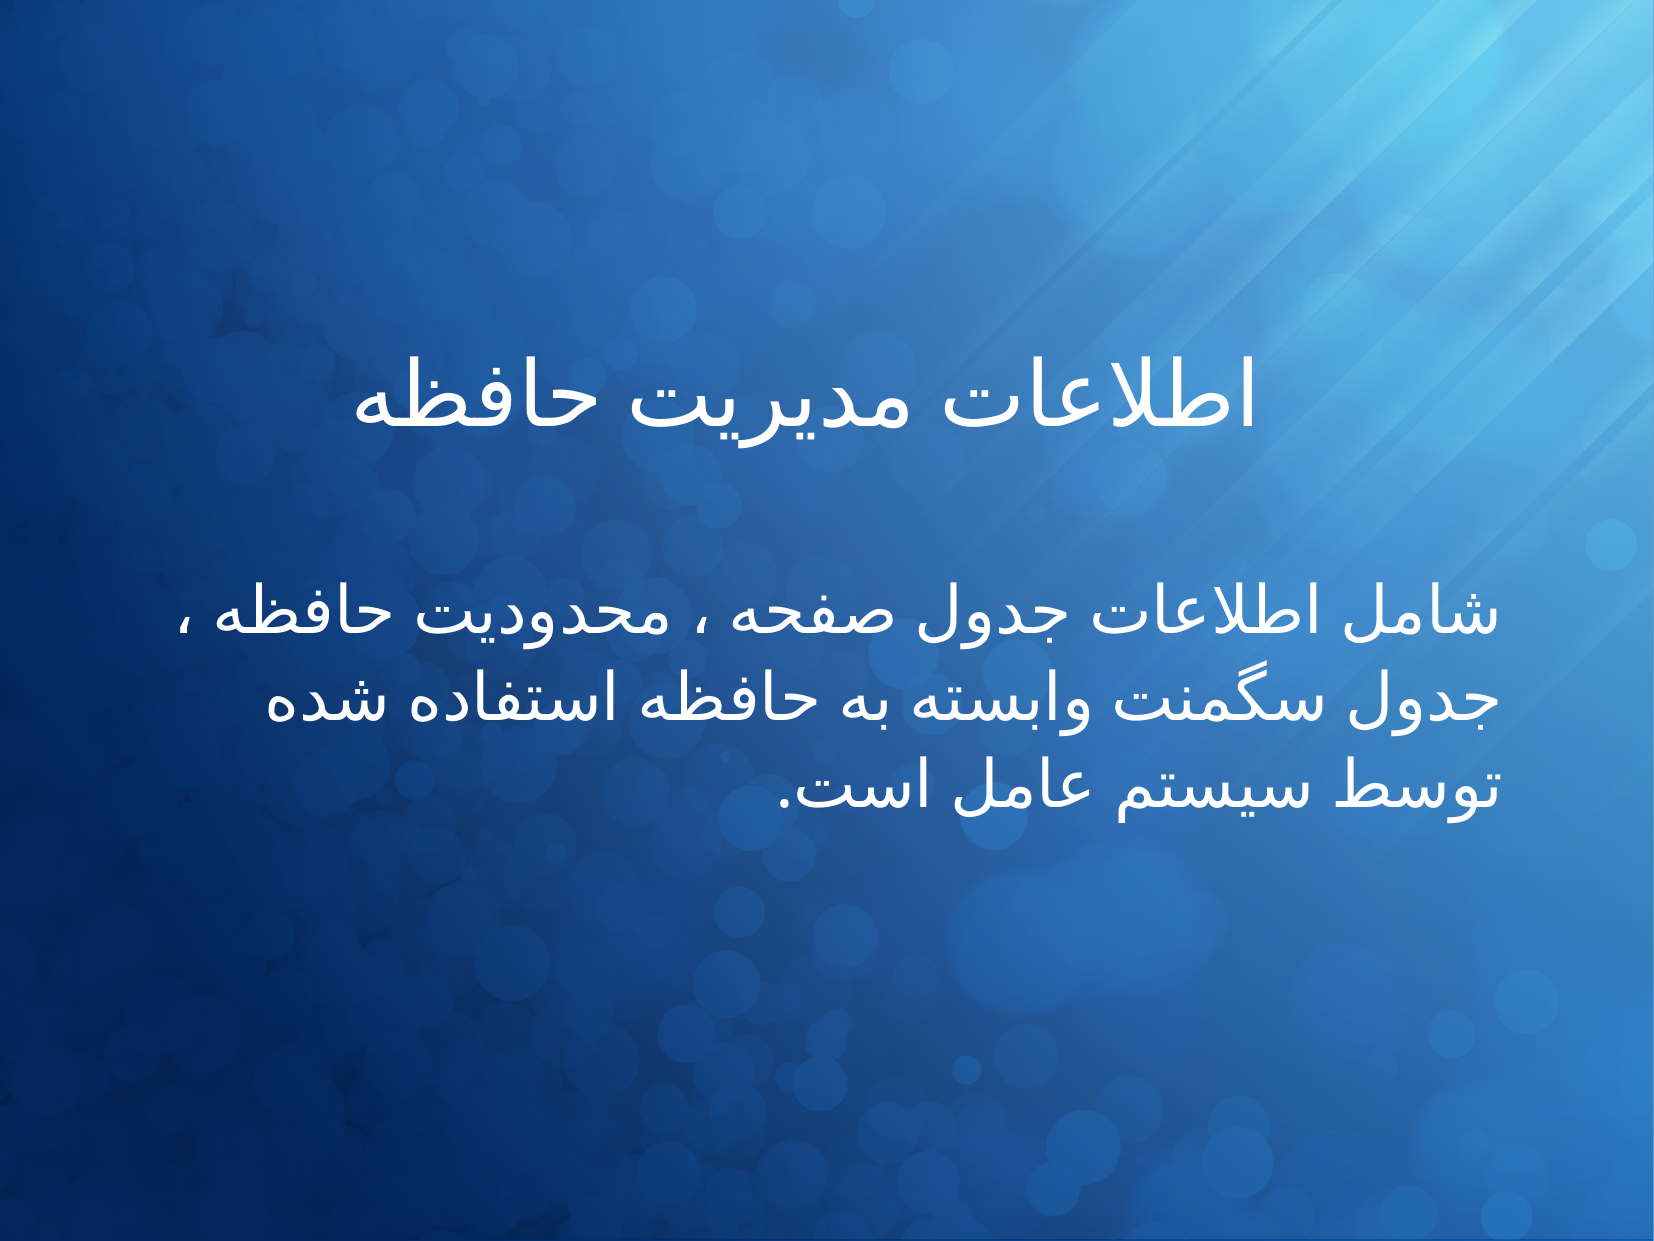

# اطلاعات مدیریت حافظه
شامل اطلاعات جدول صفحه ، محدودیت حافظه ، جدول سگمنت وابسته به حافظه استفاده شده توسط سیستم عامل است.